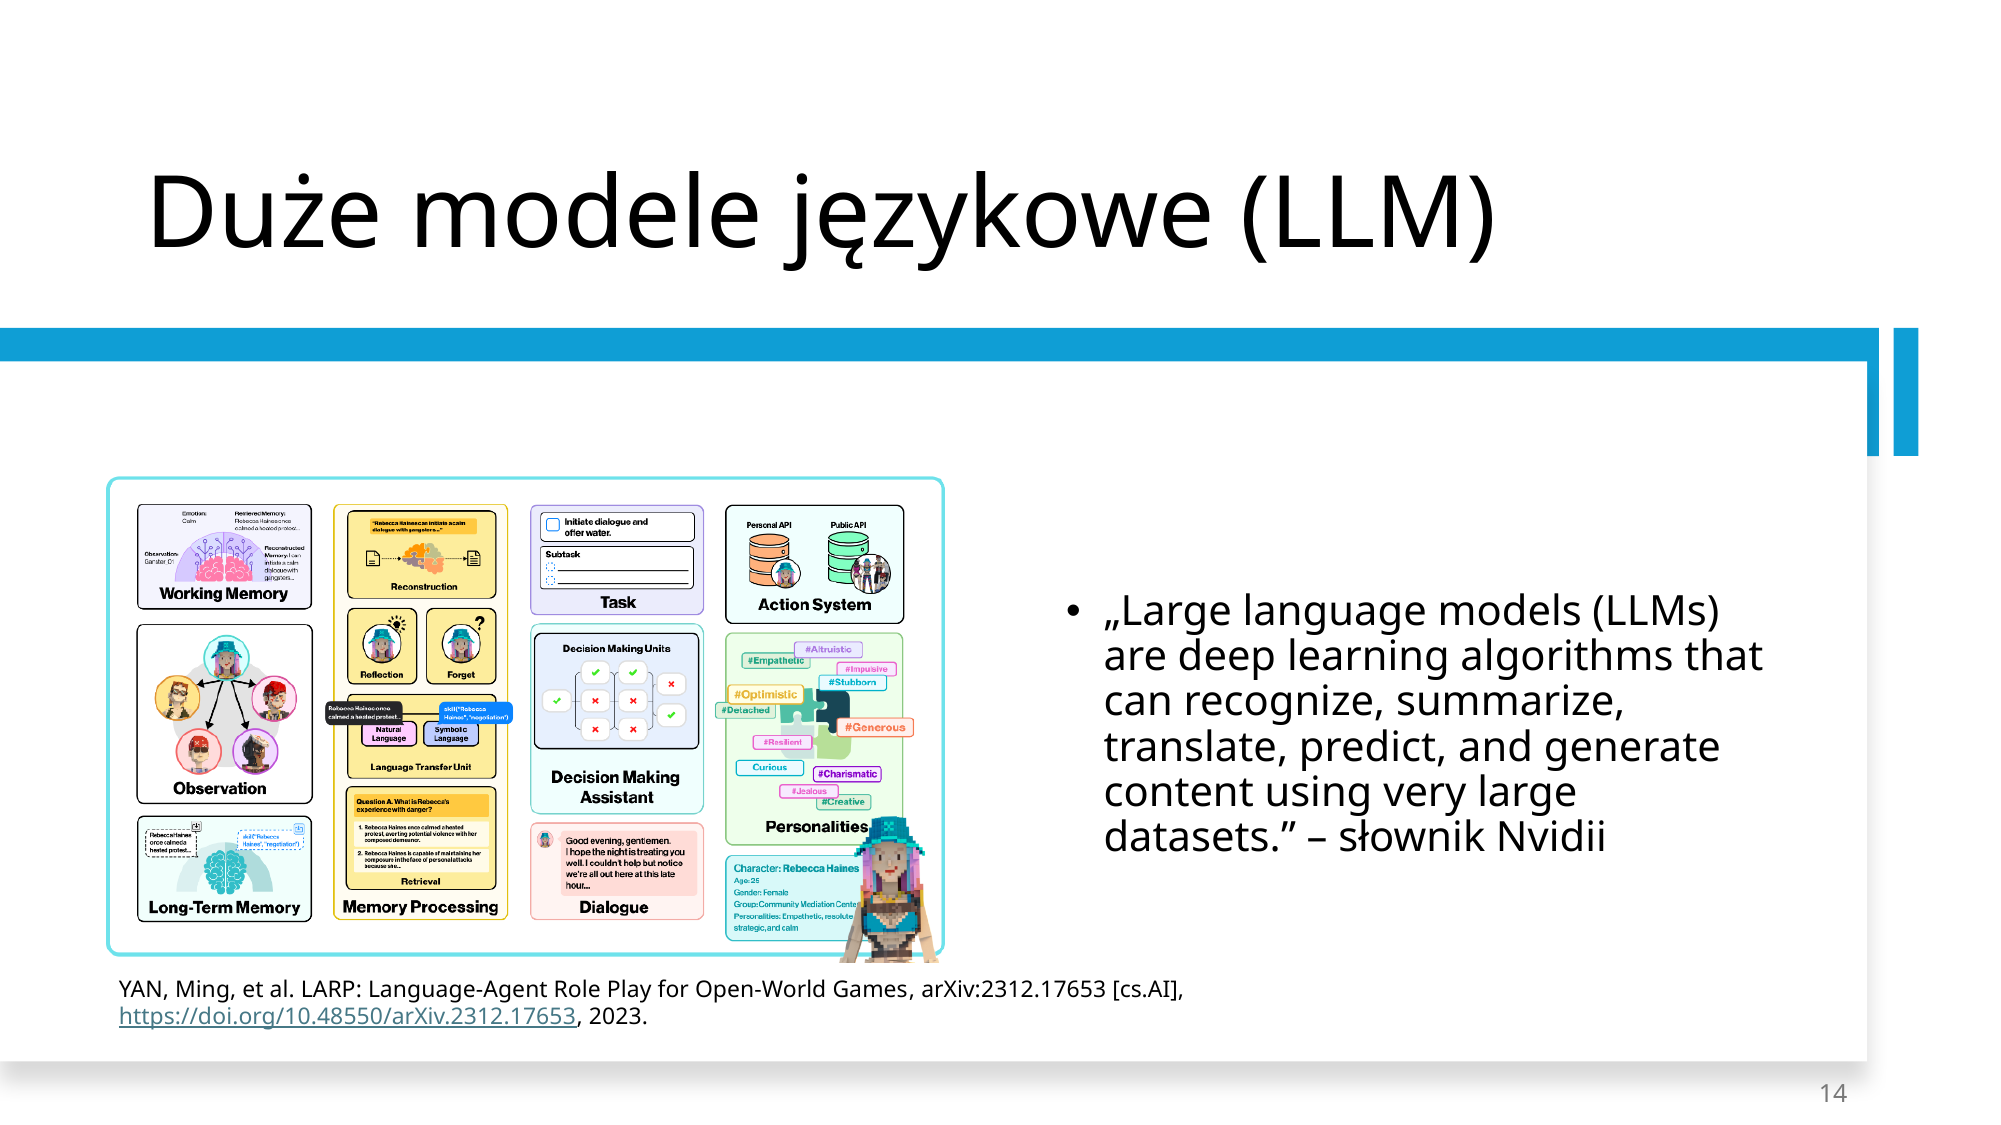

# Duże modele językowe (LLM)
„Large language models (LLMs) are deep learning algorithms that can recognize, summarize, translate, predict, and generate content using very large datasets.” – słownik Nvidii
YAN, Ming, et al. LARP: Language-Agent Role Play for Open-World Games, arXiv:2312.17653 [cs.AI], https://doi.org/10.48550/arXiv.2312.17653, 2023.